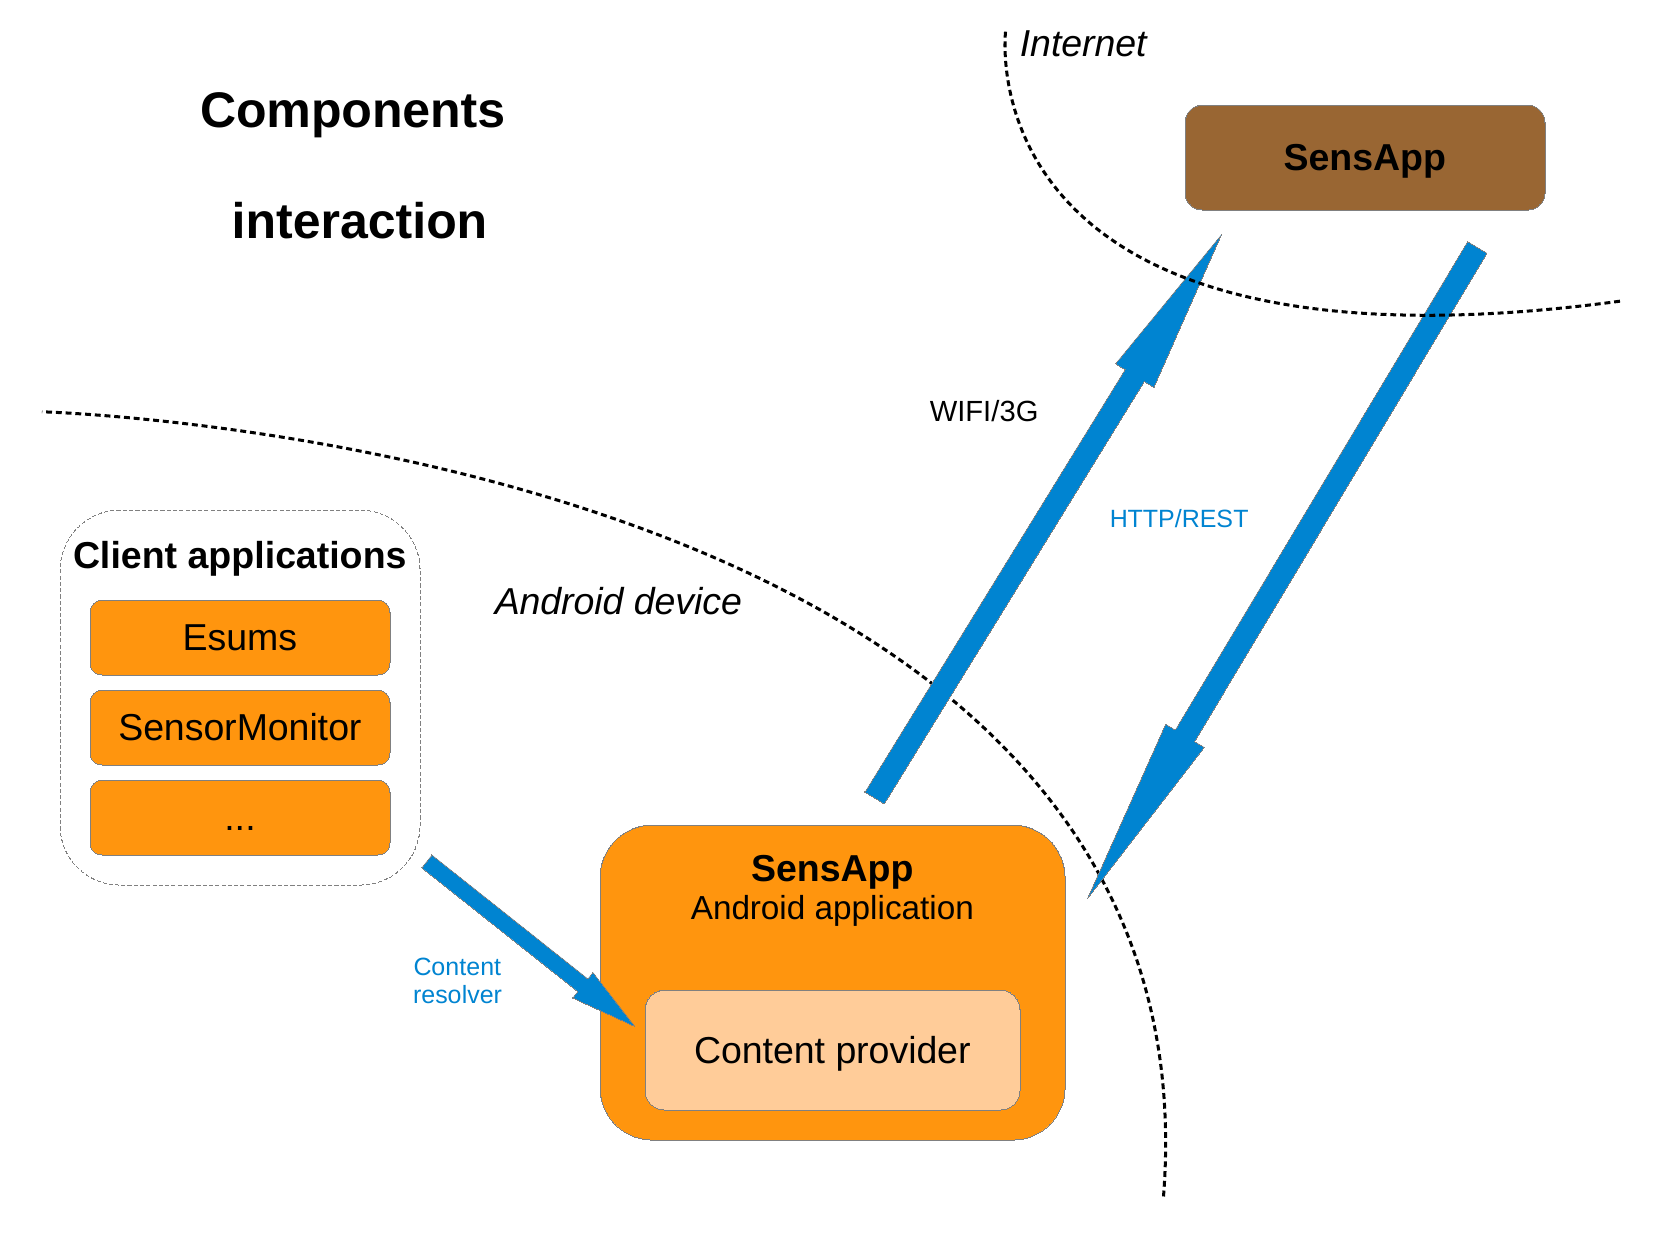

Internet
Components
 interaction
SensApp
WIFI/3G
HTTP/REST
Client applications
Android device
Esums
SensorMonitor
...
SensApp
Android application
Content resolver
Content provider